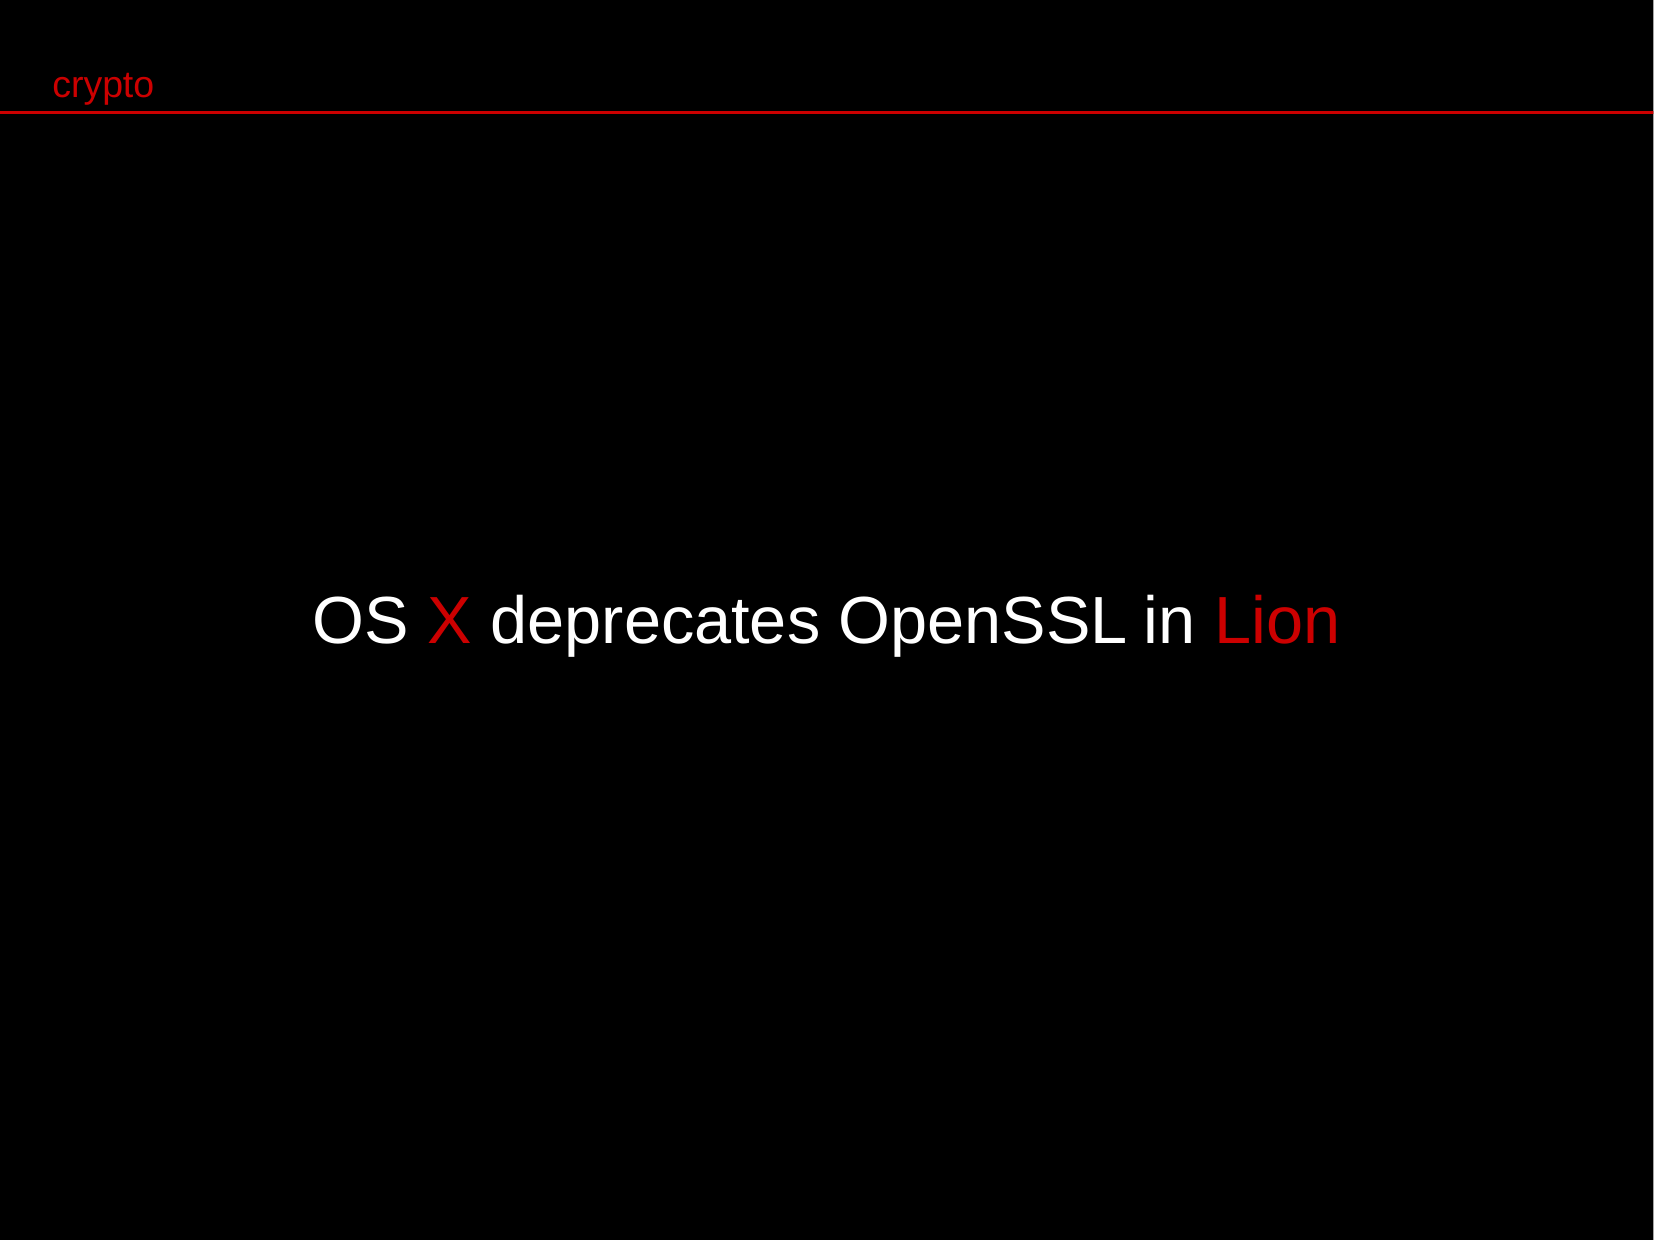

# OS X deprecates OpenSSL in Lion
crypto